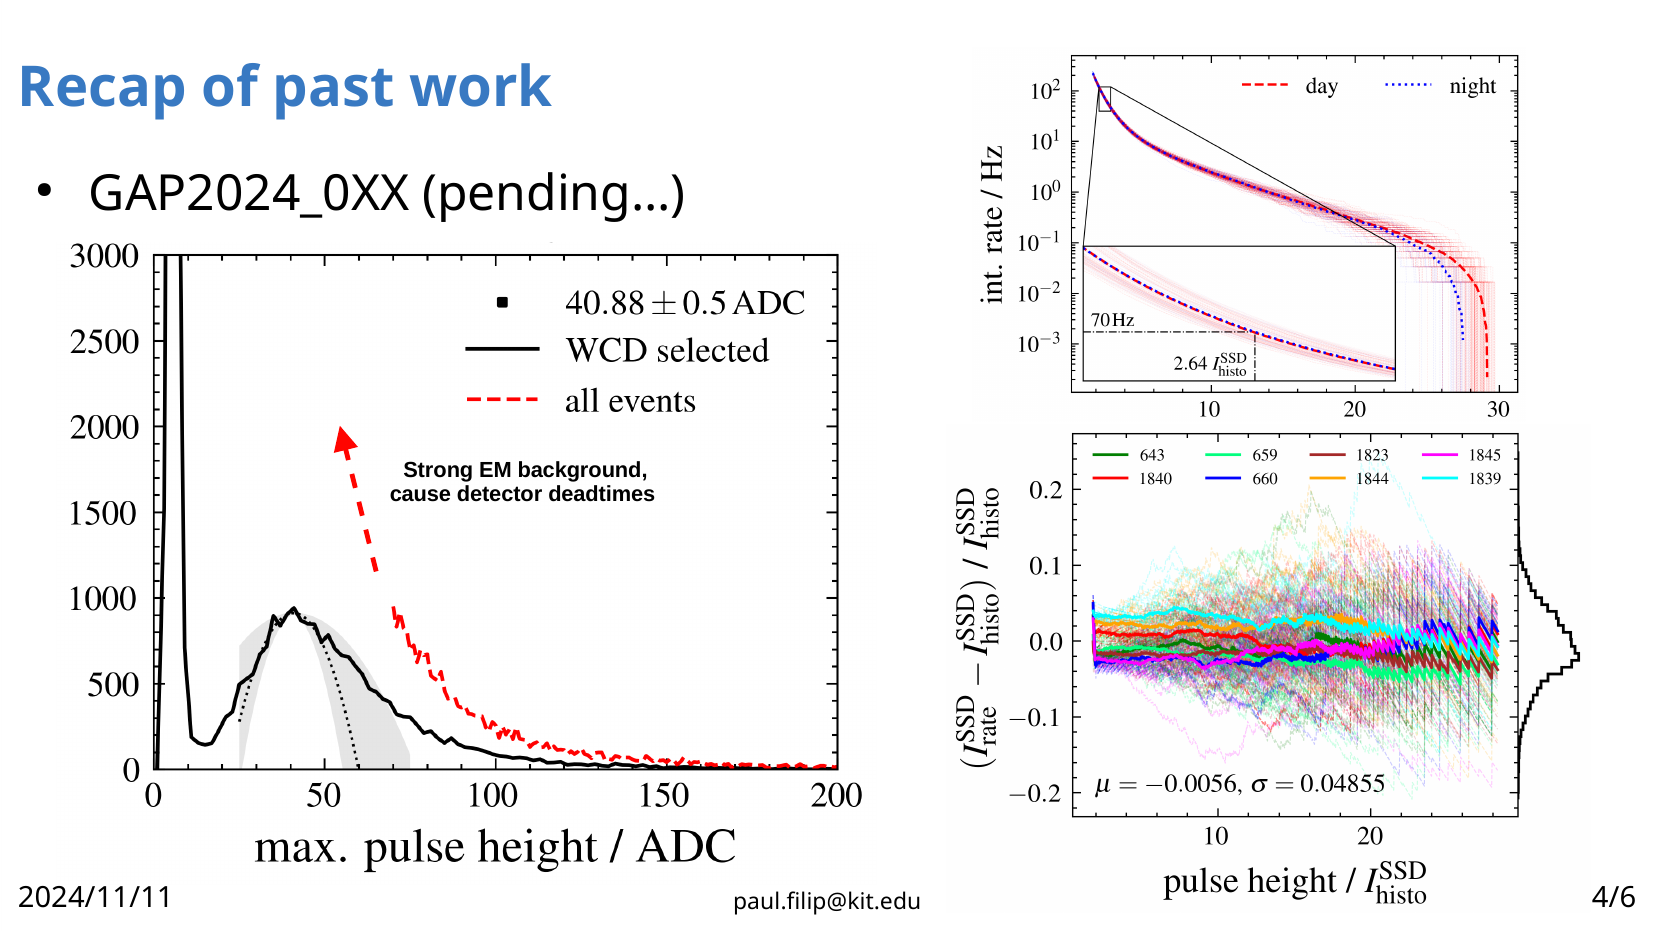

# Recap of past work
GAP2024_0XX (pending…)
Strong EM background, cause detector deadtimes
2024/11/11
paul.filip@kit.edu
4